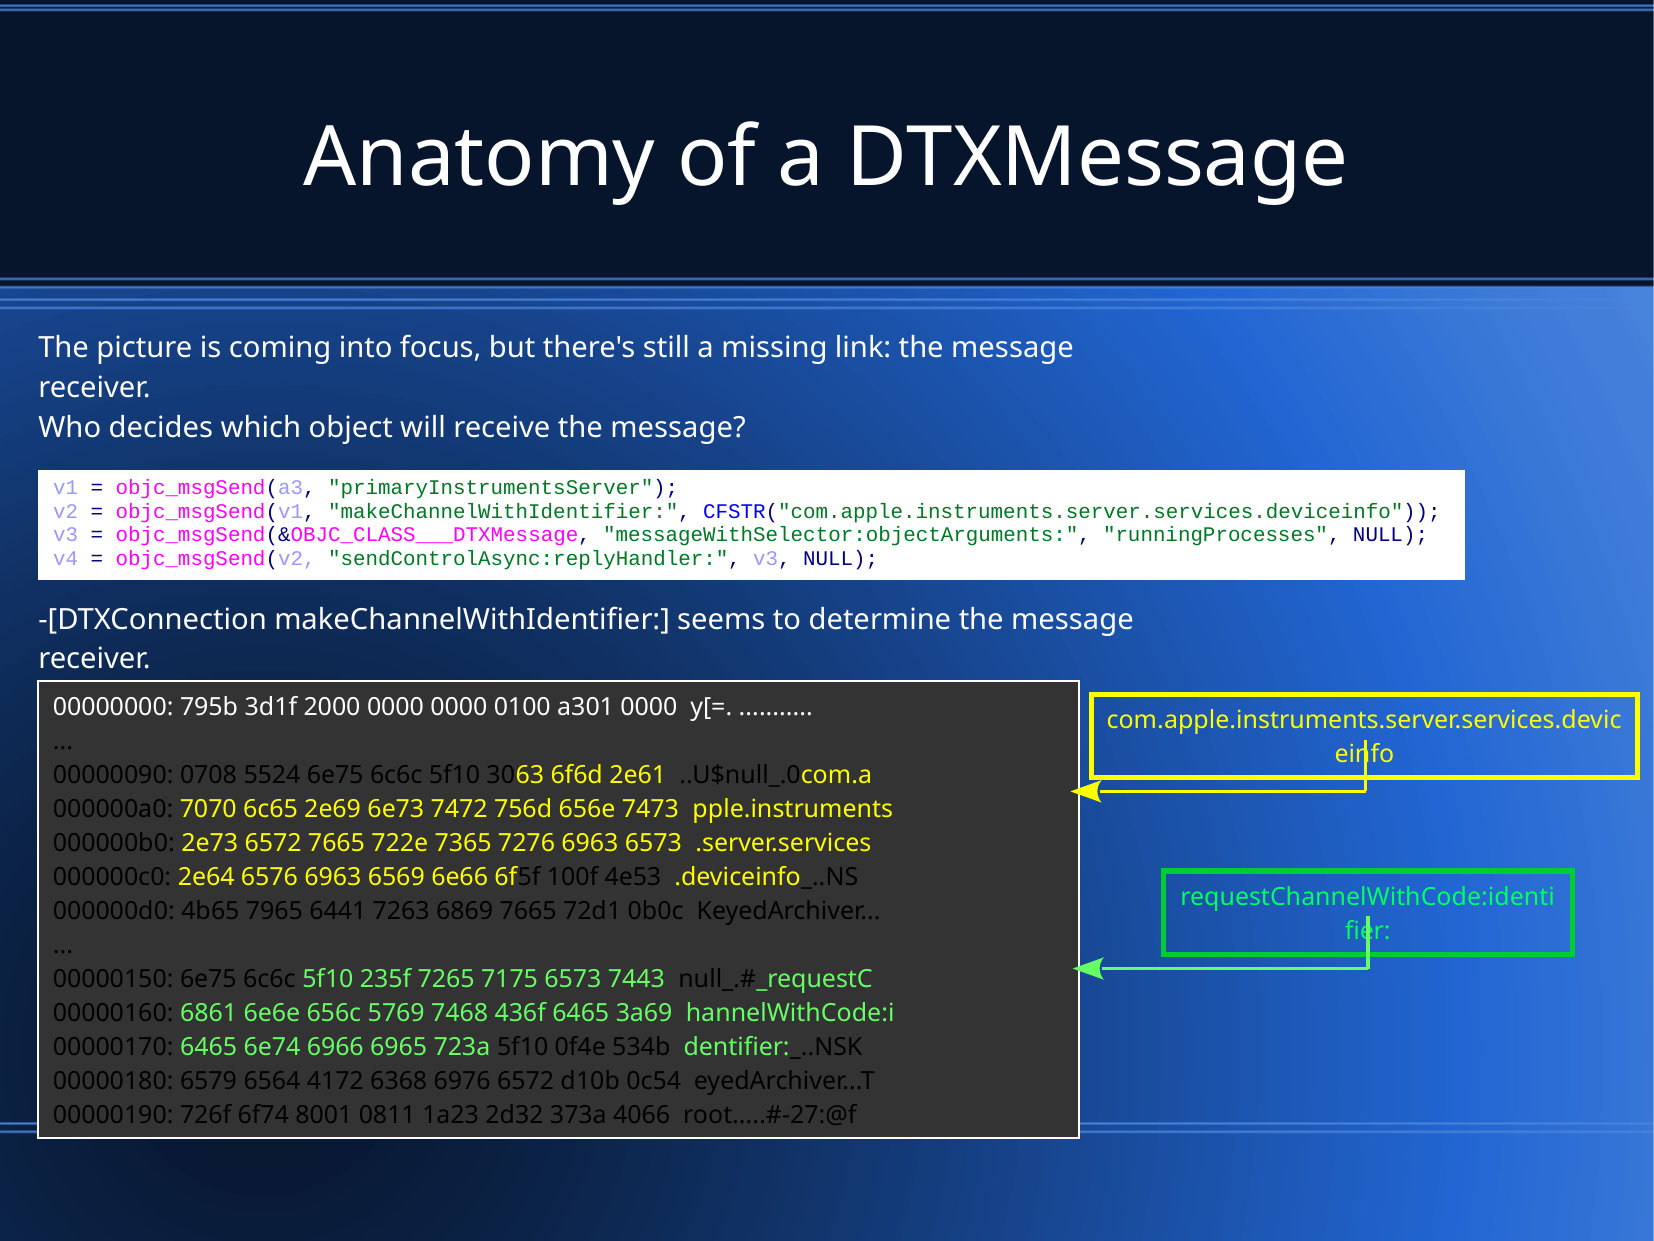

# Anatomy of a DTXMessage
The picture is coming into focus, but there's still a missing link: the message receiver.
Who decides which object will receive the message?
Recall that we noticed something like this in Xcode:
| v1 = objc\_msgSend(a3, "primaryInstrumentsServer"); v2 = objc\_msgSend(v1, "makeChannelWithIdentifier:", CFSTR("com.apple.instruments.server.services.deviceinfo")); v3 = objc\_msgSend(&OBJC\_CLASS\_\_\_DTXMessage, "messageWithSelector:objectArguments:", "runningProcesses", NULL); v4 = objc\_msgSend(v2, "sendControlAsync:replyHandler:", v3, NULL); |
| --- |
-[DTXConnection makeChannelWithIdentifier:] seems to determine the message receiver.
What does this method do? Note that we captured this message:
| 00000000: 795b 3d1f 2000 0000 0000 0100 a301 0000 y[=. ........... ... 00000090: 0708 5524 6e75 6c6c 5f10 3063 6f6d 2e61 ..U$null\_.0com.a 000000a0: 7070 6c65 2e69 6e73 7472 756d 656e 7473 pple.instruments 000000b0: 2e73 6572 7665 722e 7365 7276 6963 6573 .server.services 000000c0: 2e64 6576 6963 6569 6e66 6f5f 100f 4e53 .deviceinfo\_..NS 000000d0: 4b65 7965 6441 7263 6869 7665 72d1 0b0c KeyedArchiver... ... 00000150: 6e75 6c6c 5f10 235f 7265 7175 6573 7443 null\_.#\_requestC 00000160: 6861 6e6e 656c 5769 7468 436f 6465 3a69 hannelWithCode:i 00000170: 6465 6e74 6966 6965 723a 5f10 0f4e 534b dentifier:\_..NSK 00000180: 6579 6564 4172 6368 6976 6572 d10b 0c54 eyedArchiver...T 00000190: 726f 6f74 8001 0811 1a23 2d32 373a 4066 root.....#-27:@f |
| --- |
| com.apple.instruments.server.services.deviceinfo |
| --- |
| requestChannelWithCode:identifier: |
| --- |